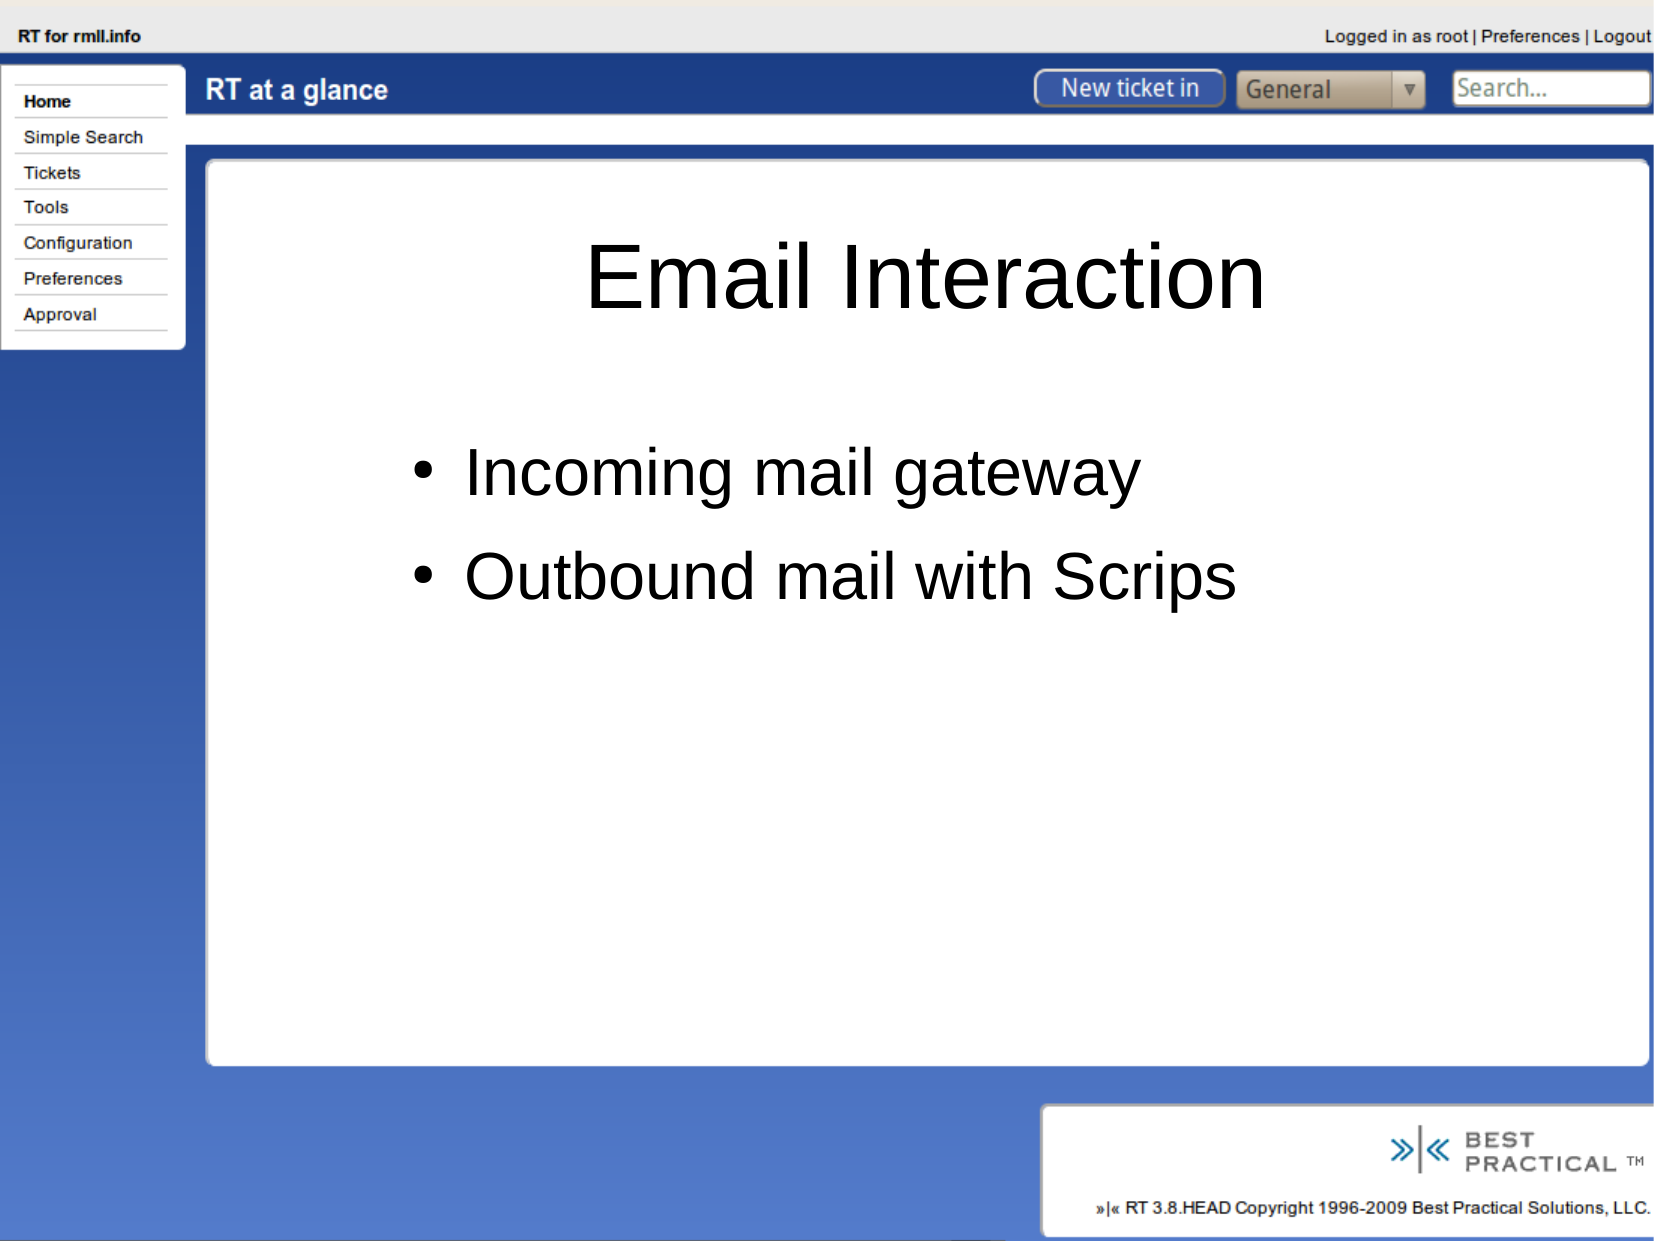

# Email Interaction
Incoming mail gateway
Outbound mail with Scrips